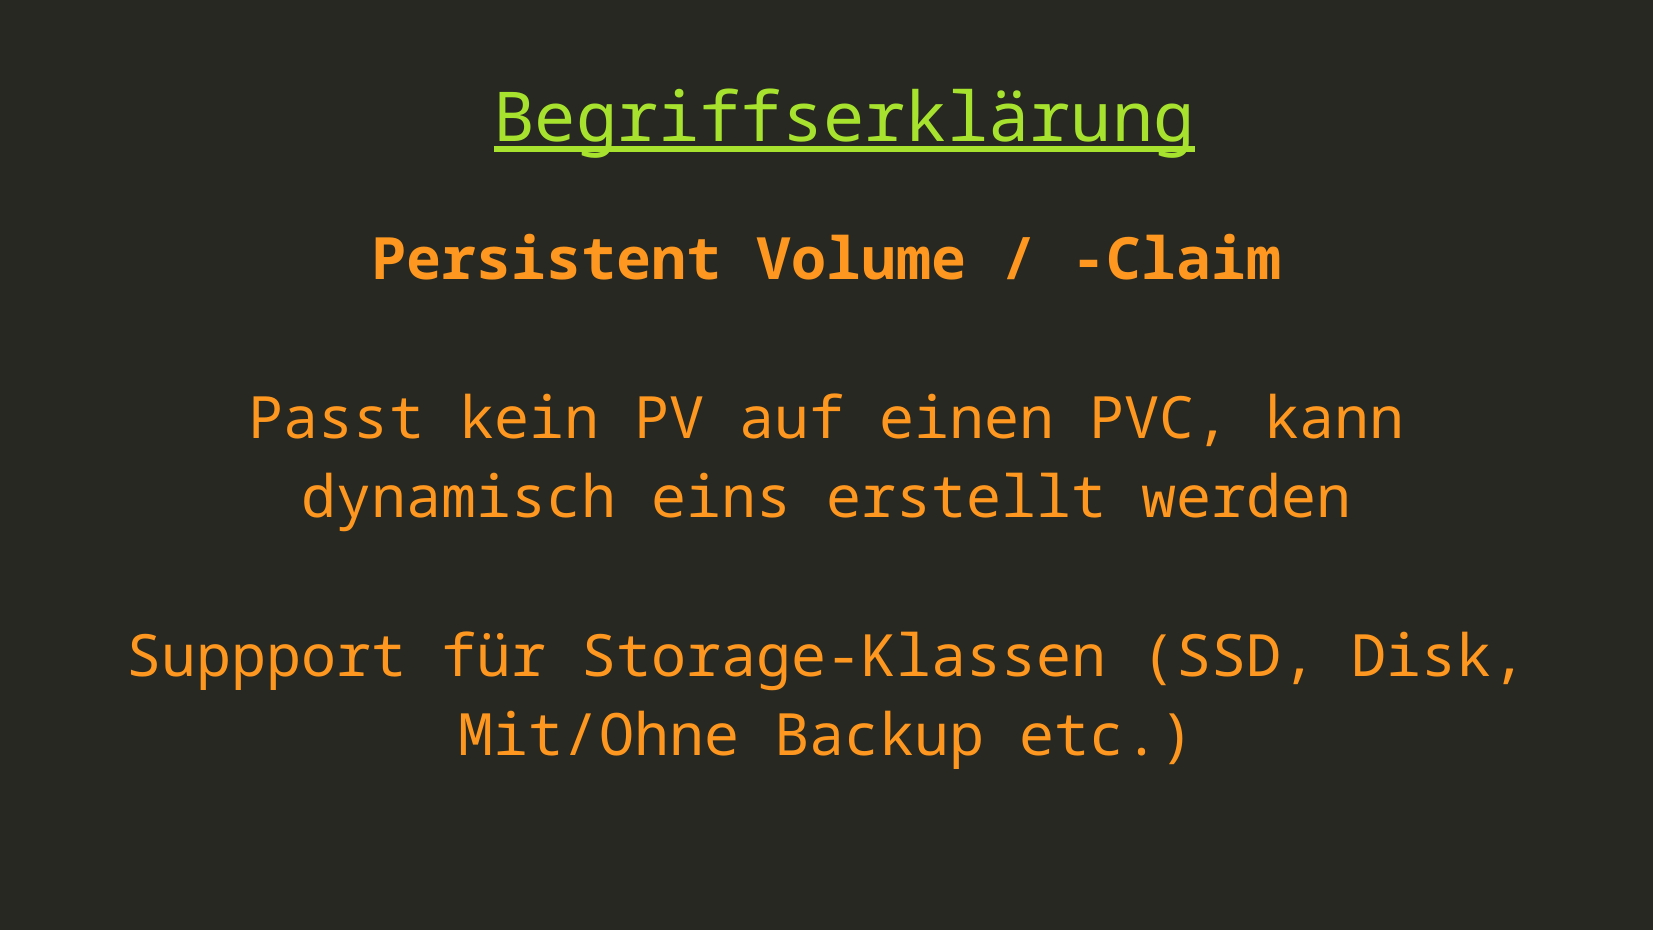

# Begriffserklärung
Persistent Volume / -Claim
Passt kein PV auf einen PVC, kann dynamisch eins erstellt werden
Suppport für Storage-Klassen (SSD, Disk, Mit/Ohne Backup etc.)